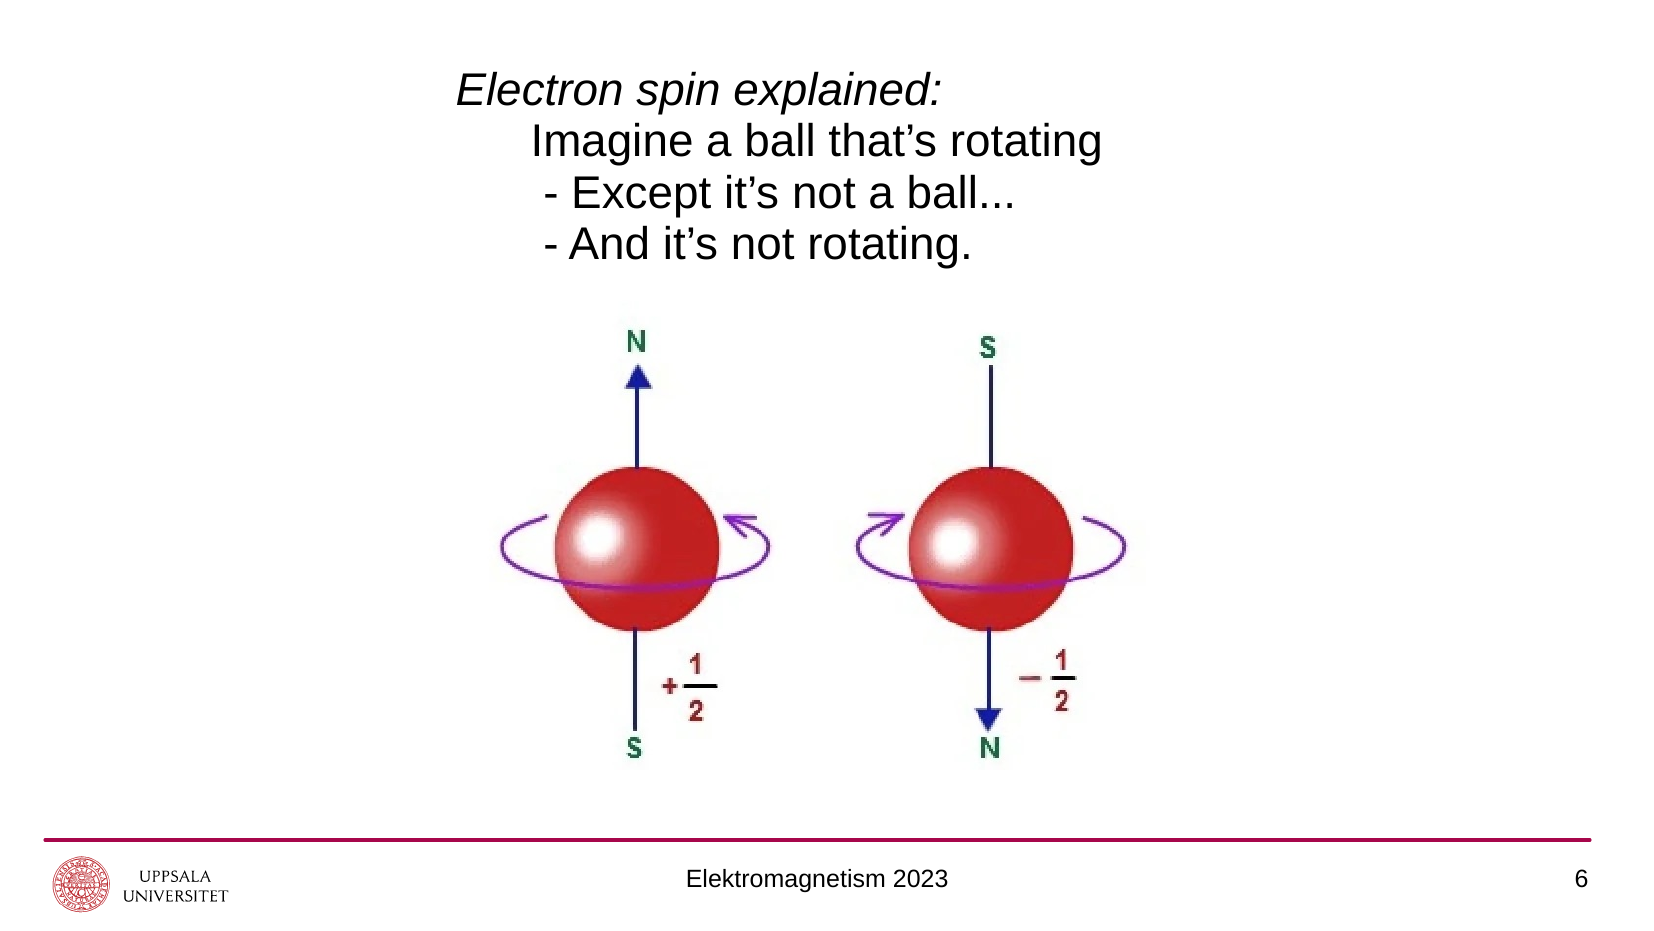

Electron spin explained:
	Imagine a ball that’s rotating
	 - Except it’s not a ball...
	 - And it’s not rotating.
6
Elektromagnetism 2023